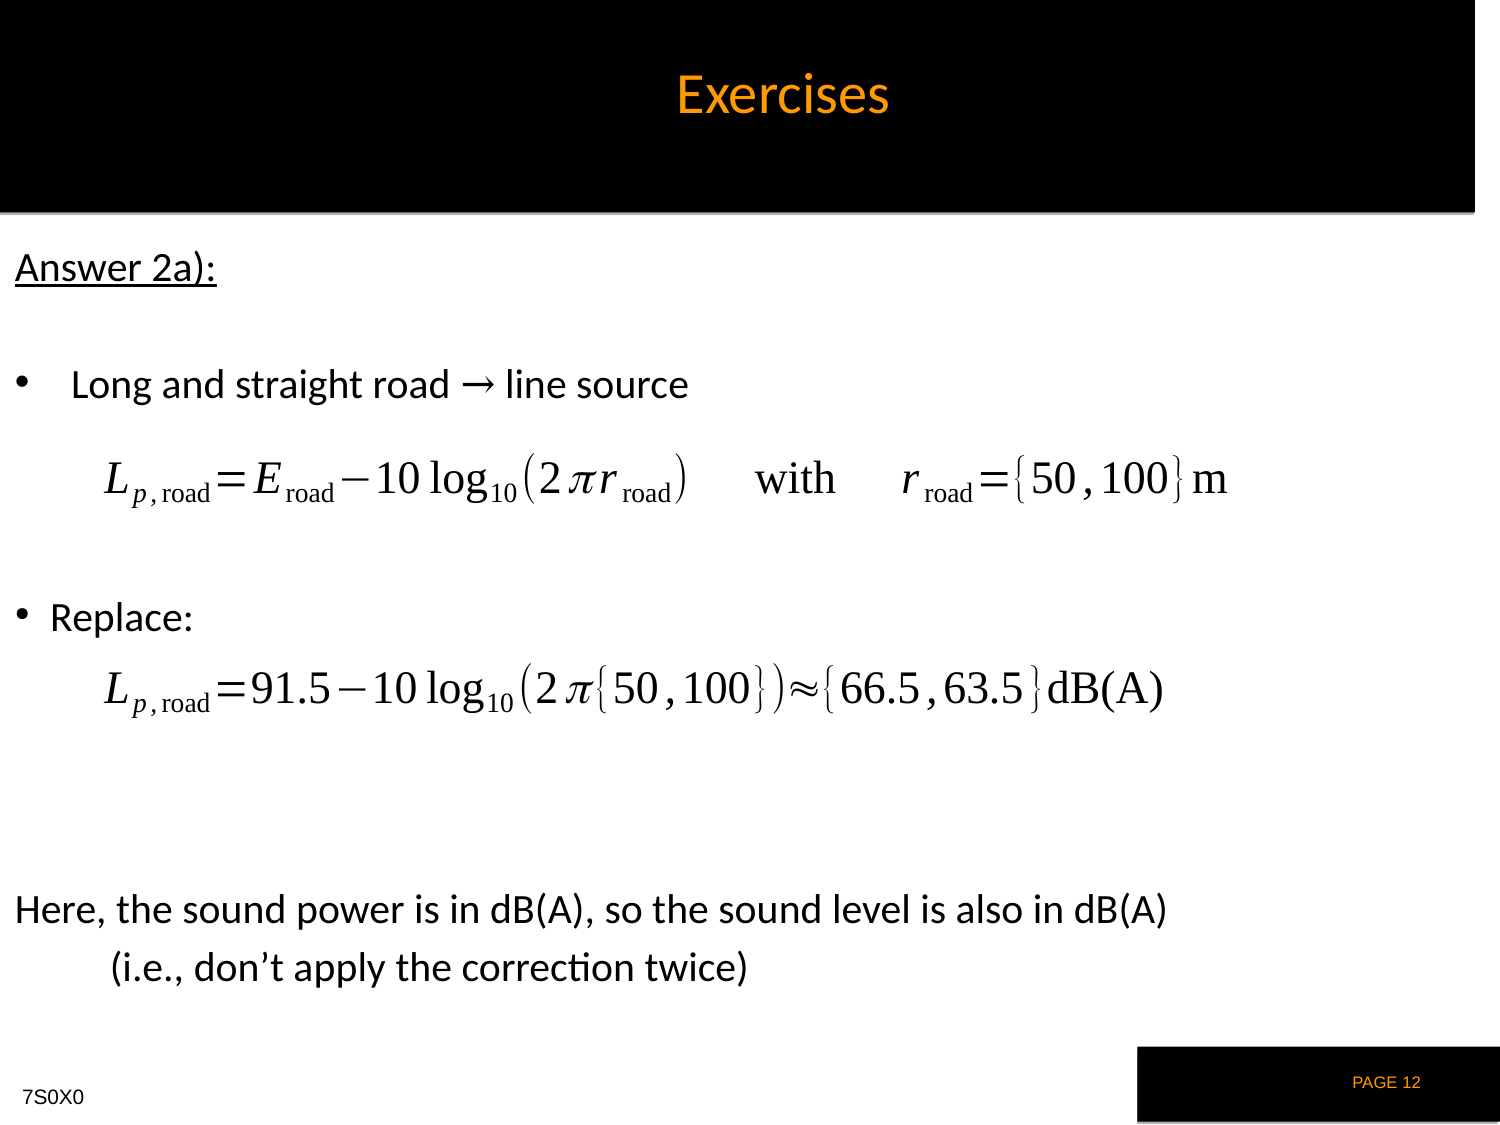

#
Exercises
Answer 2a):
Long and straight road → line source
Replace:
Here, the sound power is in dB(A), so the sound level is also in dB(A)
 (i.e., don’t apply the correction twice)
PAGE 12
2017/02/09
PAGE
7S0X0